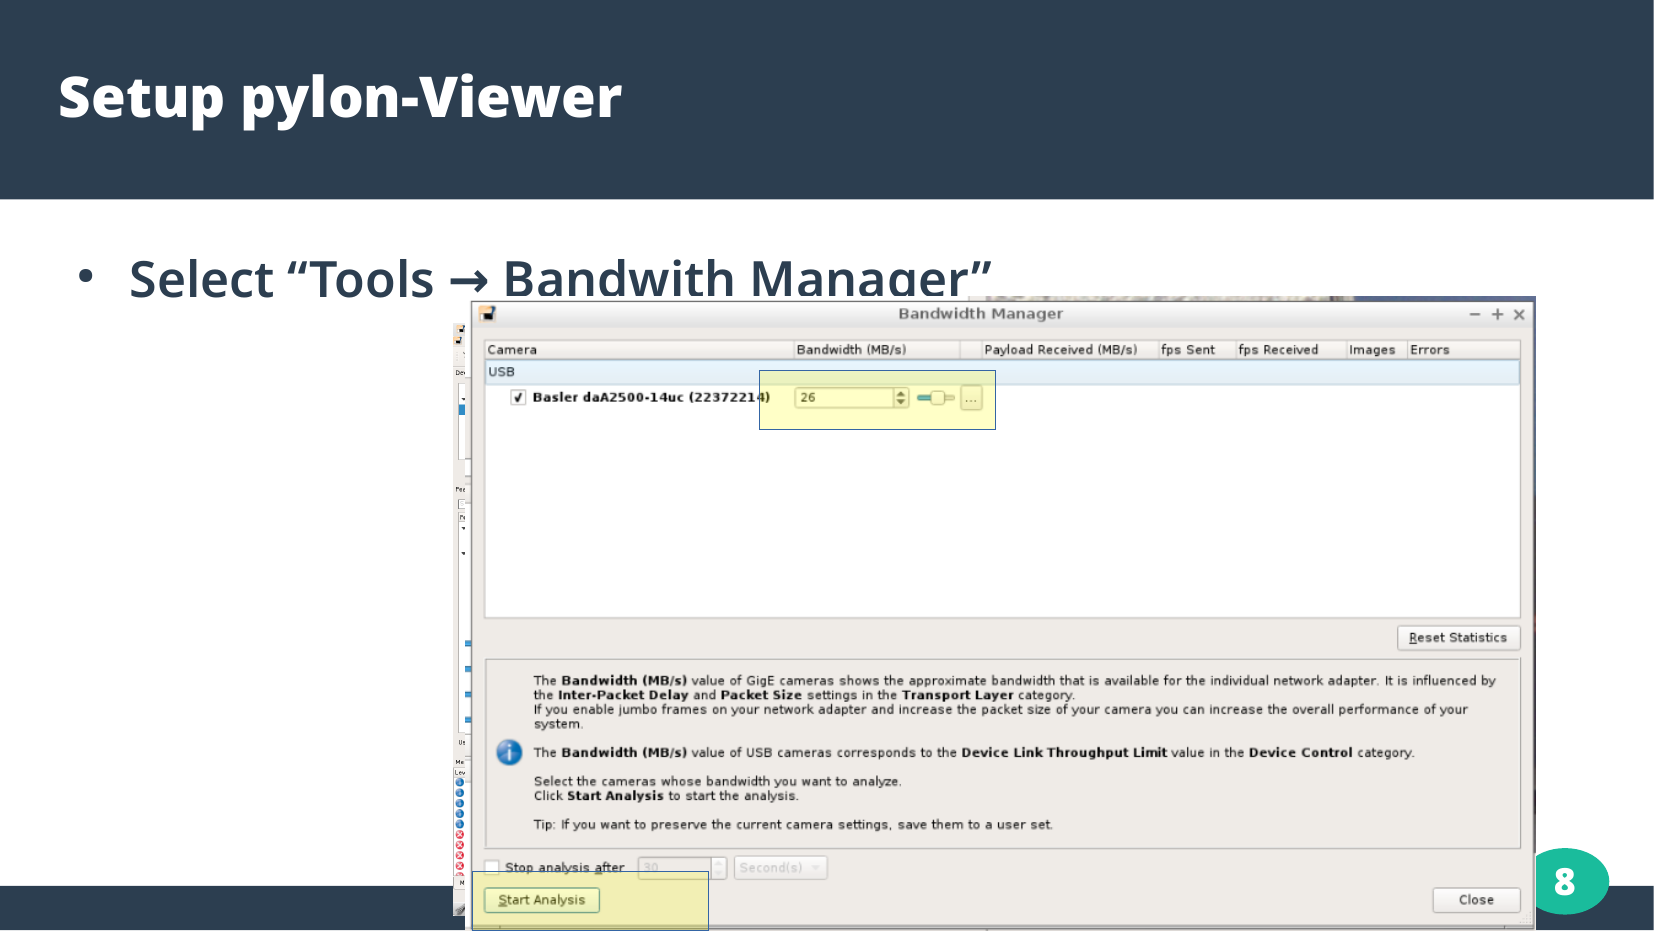

# Setup pylon-Viewer
Select “Tools → Bandwith Manager”
8